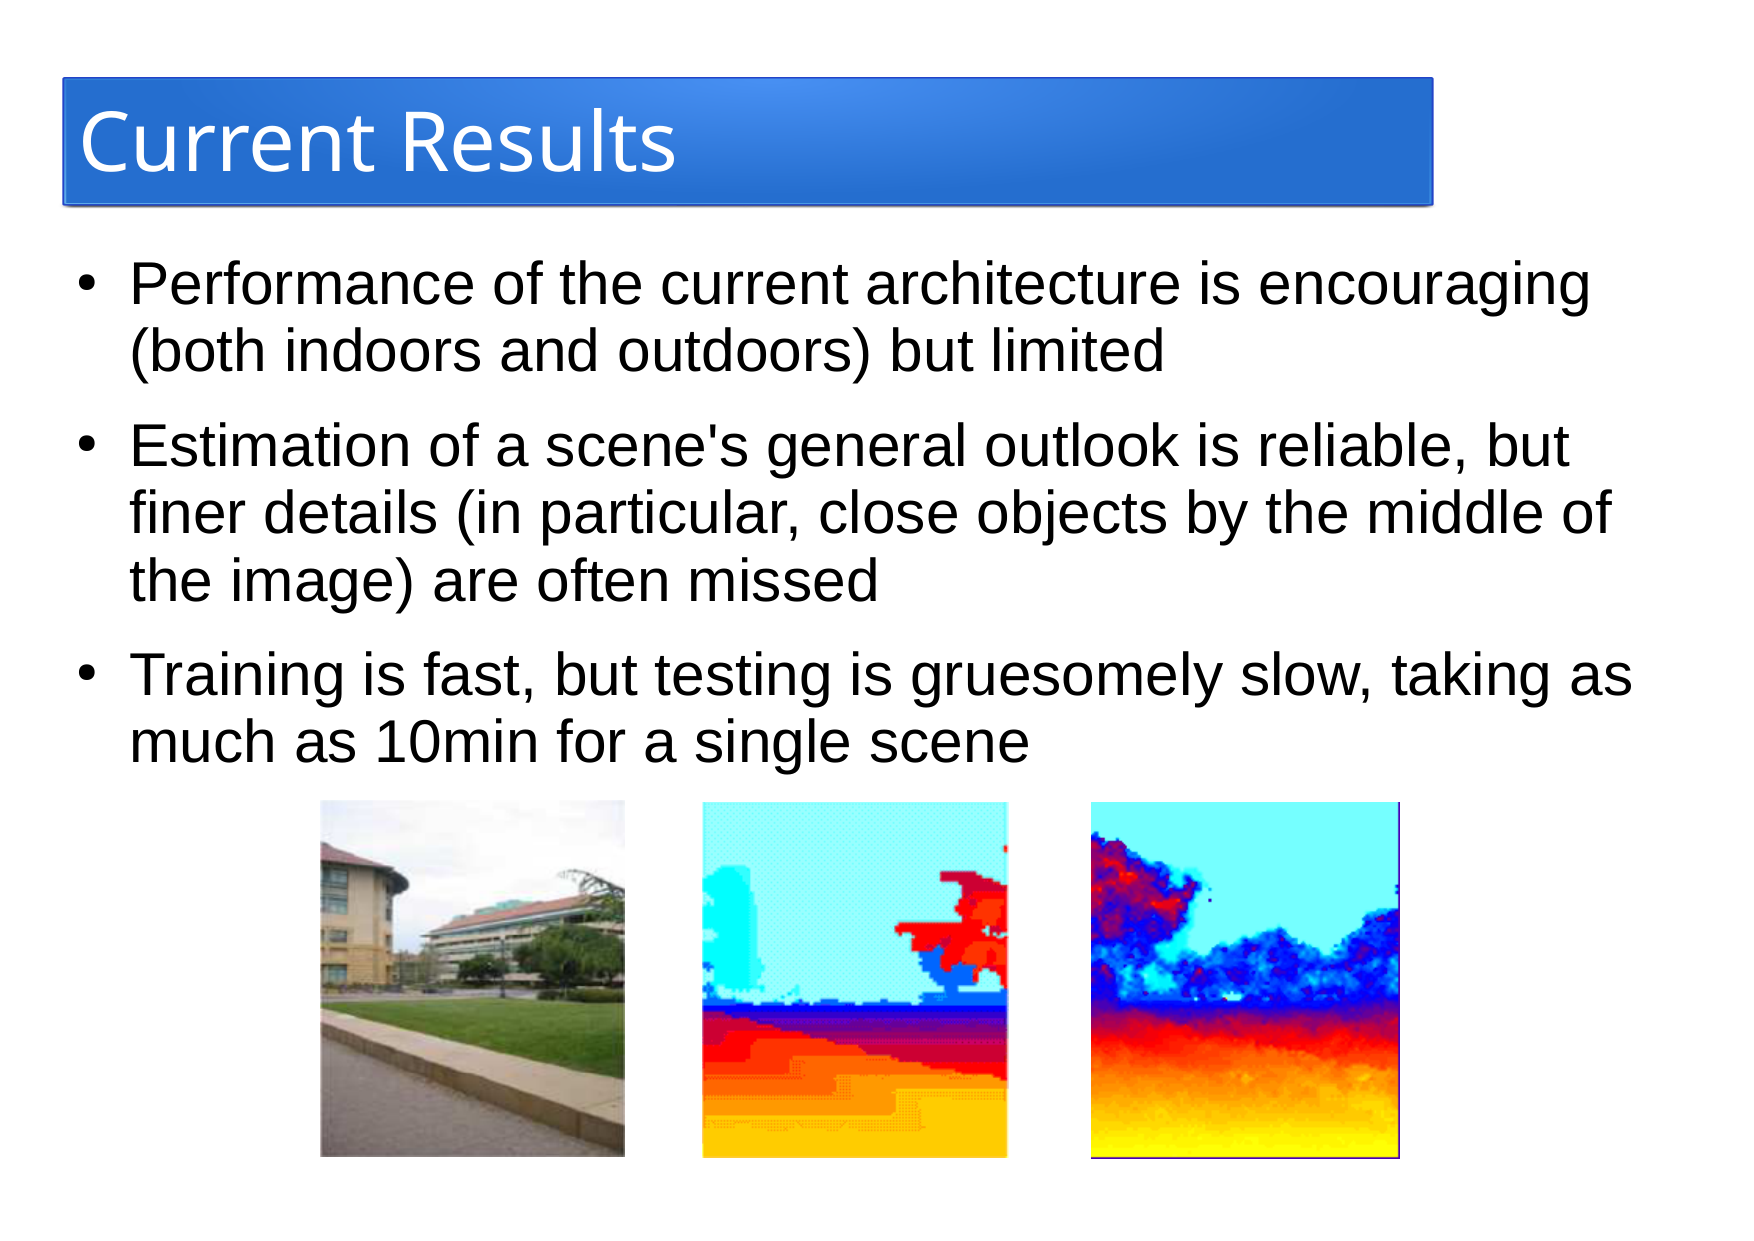

# Current Results
Performance of the current architecture is encouraging (both indoors and outdoors) but limited
Estimation of a scene's general outlook is reliable, but finer details (in particular, close objects by the middle of the image) are often missed
Training is fast, but testing is gruesomely slow, taking as much as 10min for a single scene